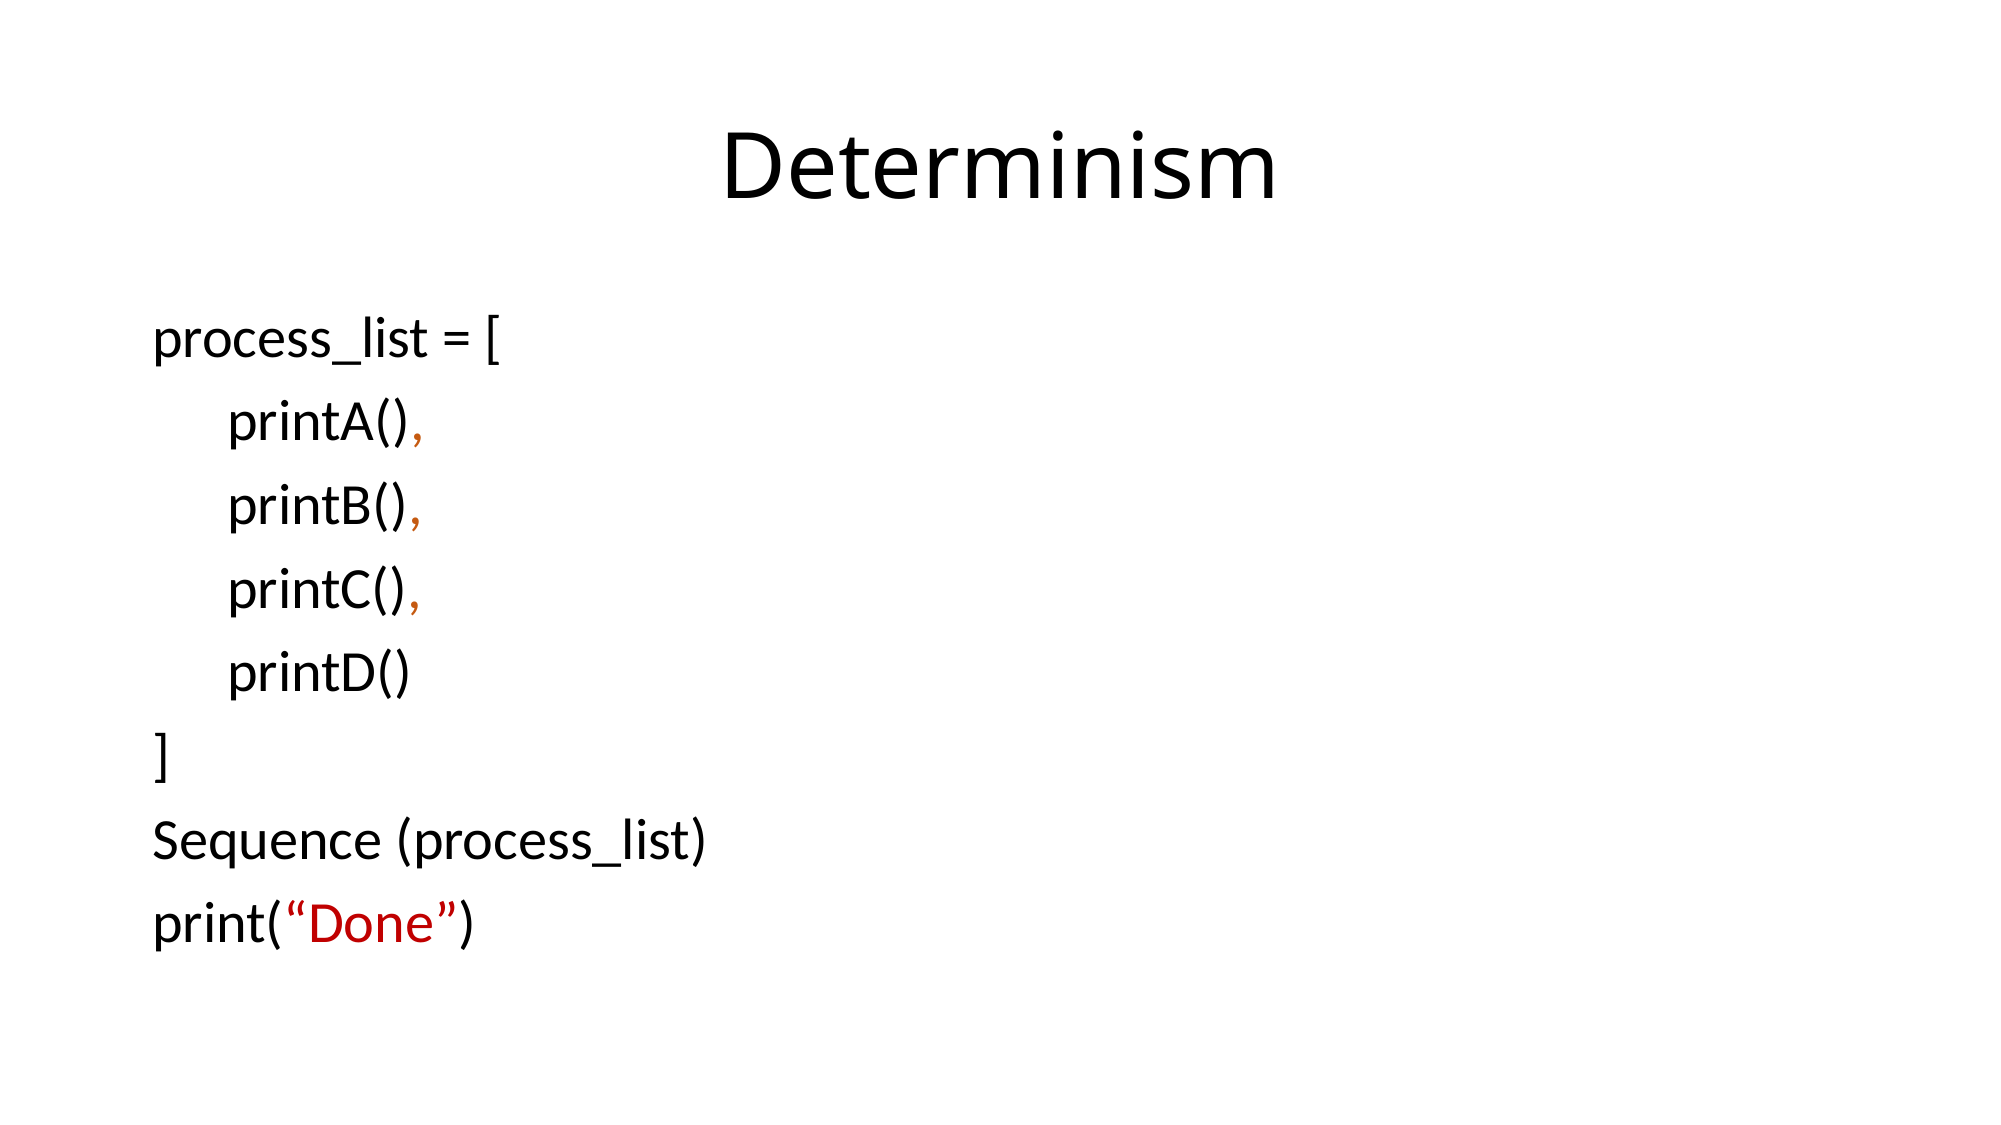

# Determinism
process_list = [
	printA(),
	printB(),
	printC(),
	printD()
]
Sequence (process_list)
print(“Done”)